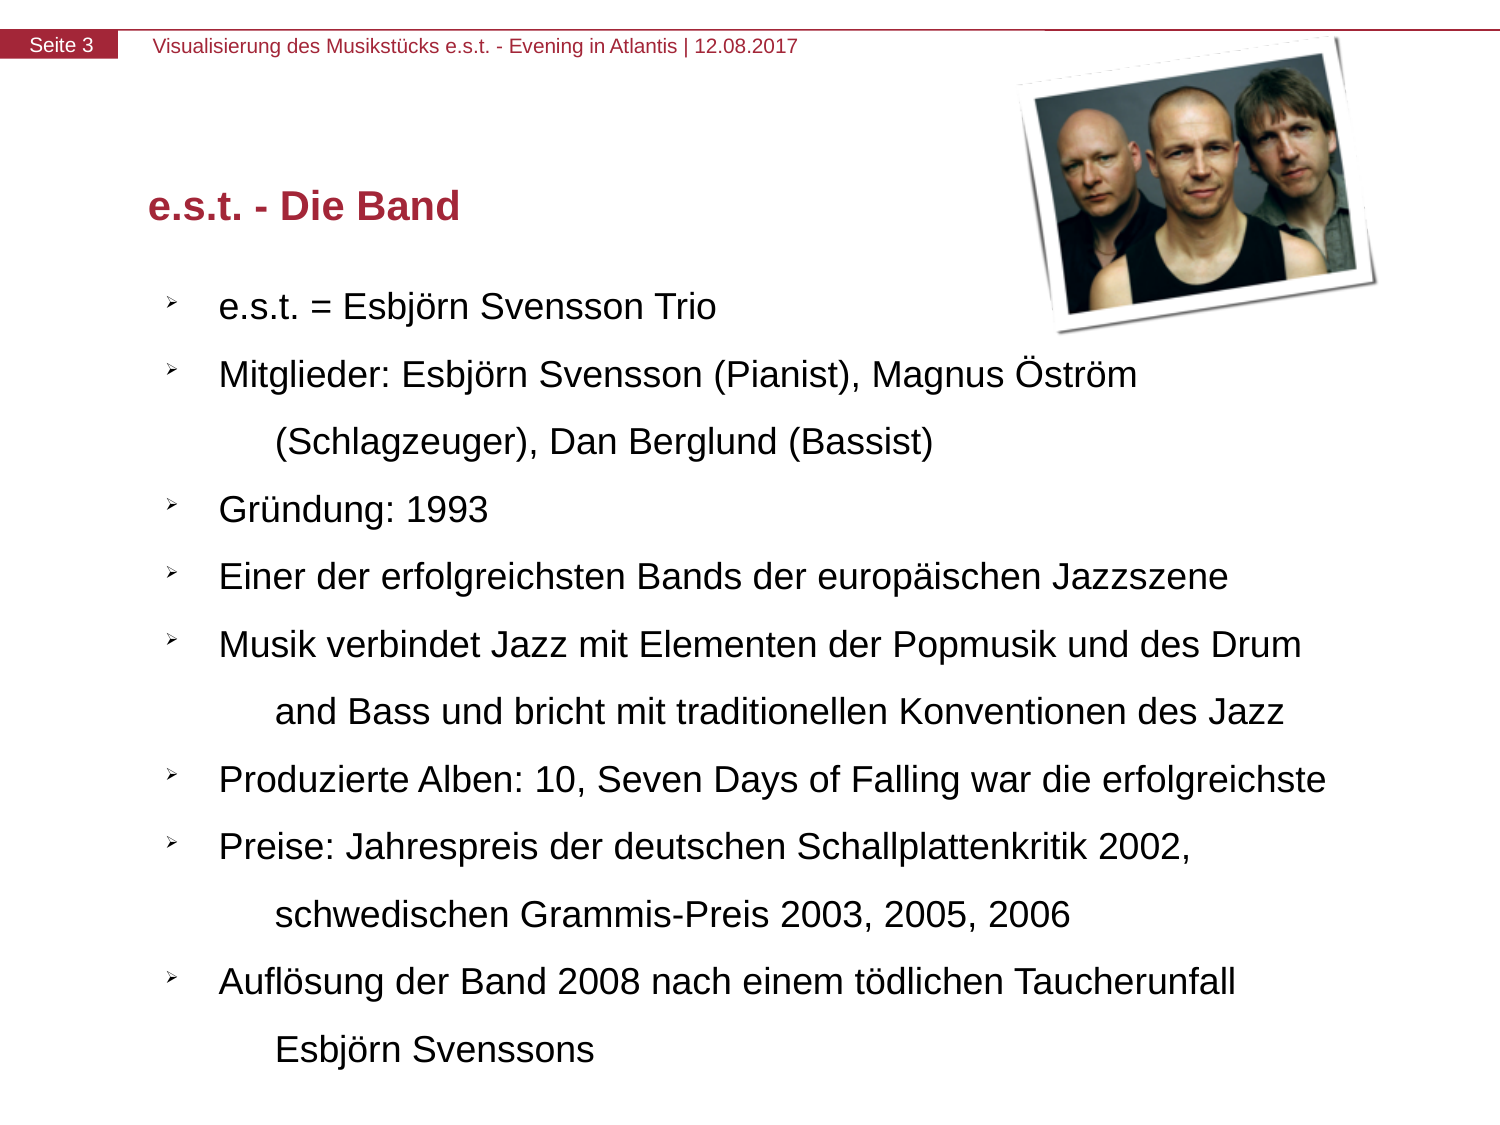

# e.s.t. - Die Band
e.s.t. = Esbjörn Svensson Trio
Mitglieder: Esbjörn Svensson (Pianist), Magnus Öström (Schlagzeuger), Dan Berglund (Bassist)
Gründung: 1993
Einer der erfolgreichsten Bands der europäischen Jazzszene
Musik verbindet Jazz mit Elementen der Popmusik und des Drum and Bass und bricht mit traditionellen Konventionen des Jazz
Produzierte Alben: 10, Seven Days of Falling war die erfolgreichste
Preise: Jahrespreis der deutschen Schallplattenkritik 2002, schwedischen Grammis-Preis 2003, 2005, 2006
Auflösung der Band 2008 nach einem tödlichen Taucherunfall Esbjörn Svenssons